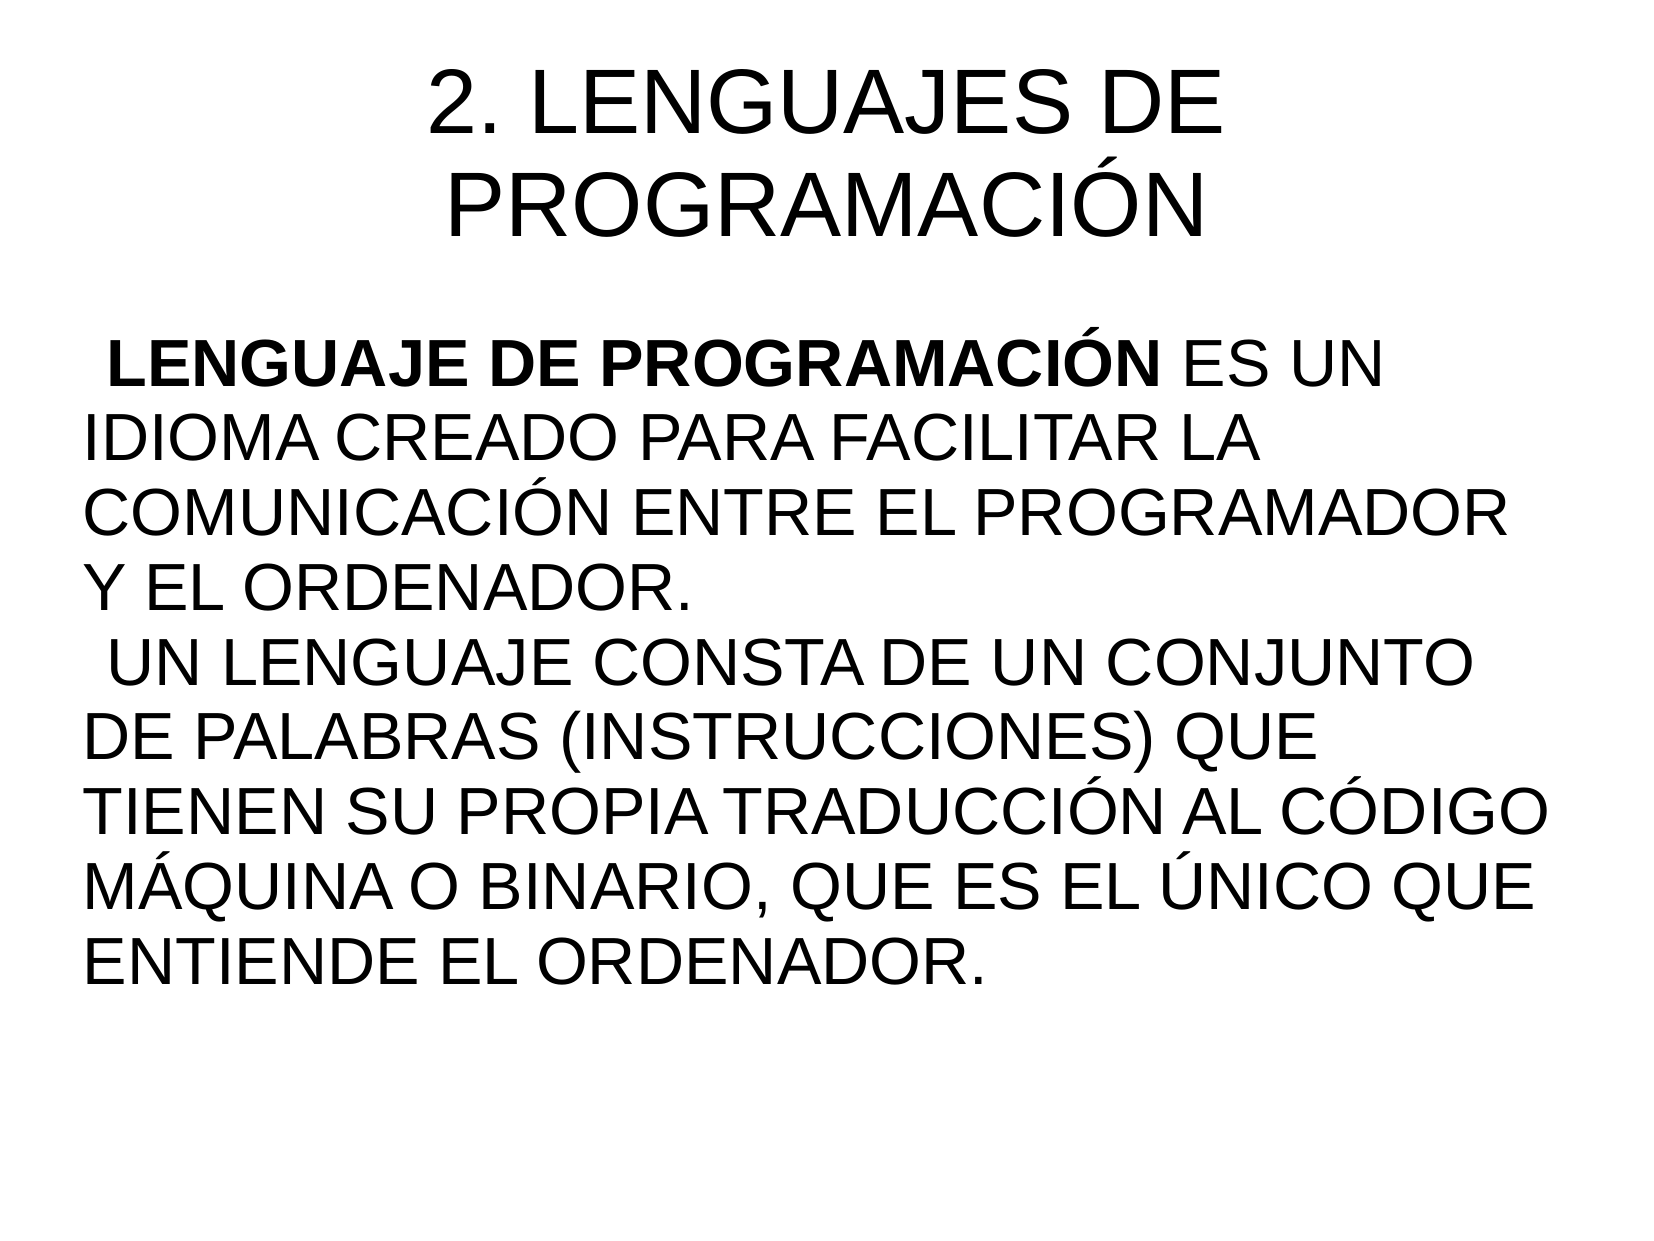

# 2. LENGUAJES DE PROGRAMACIÓN
LENGUAJE DE PROGRAMACIÓN ES UN IDIOMA CREADO PARA FACILITAR LA COMUNICACIÓN ENTRE EL PROGRAMADOR Y EL ORDENADOR.
UN LENGUAJE CONSTA DE UN CONJUNTO DE PALABRAS (INSTRUCCIONES) QUE TIENEN SU PROPIA TRADUCCIÓN AL CÓDIGO MÁQUINA O BINARIO, QUE ES EL ÚNICO QUE ENTIENDE EL ORDENADOR.